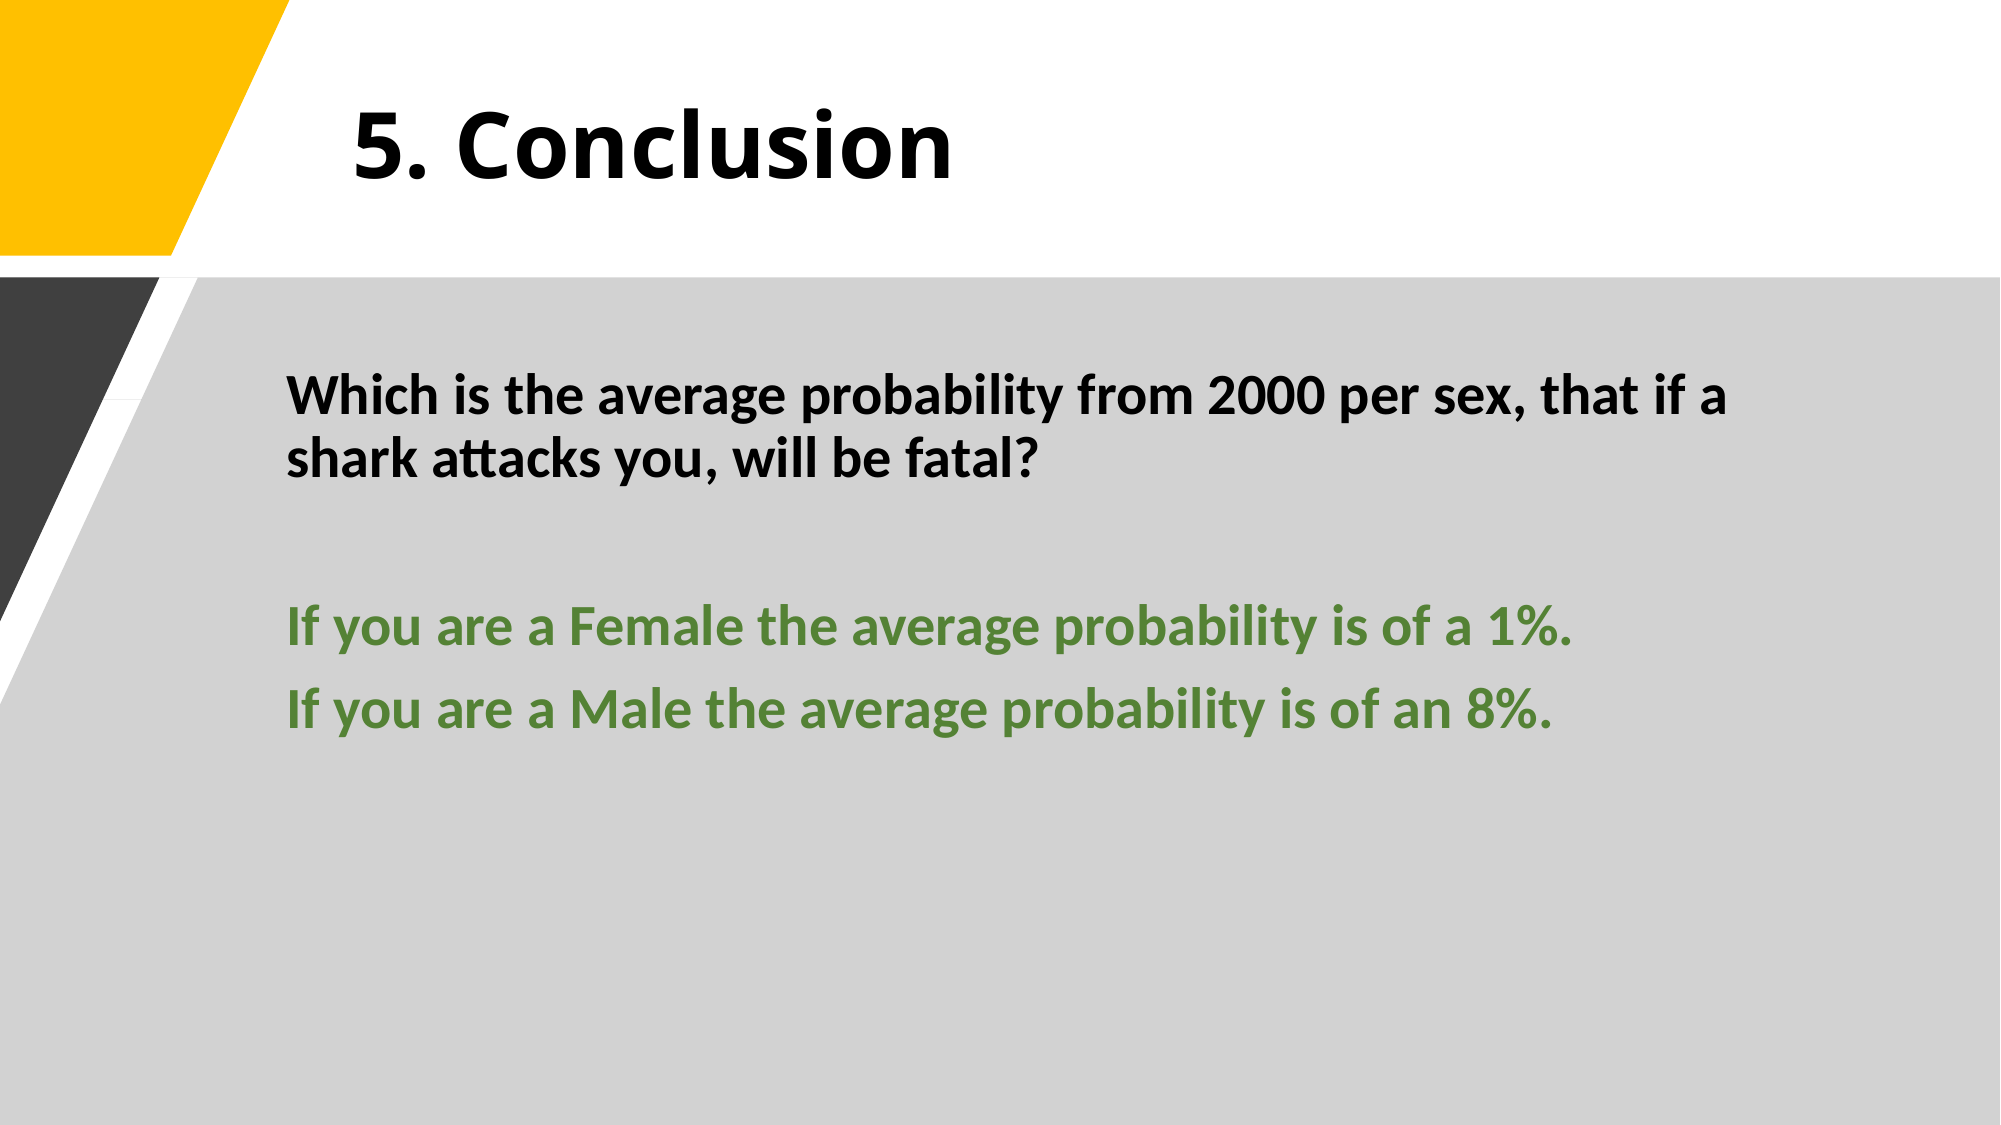

# 5. Conclusion
Which is the average probability from 2000 per sex, that if a shark attacks you, will be fatal?
If you are a Female the average probability is of a 1%.
If you are a Male the average probability is of an 8%.